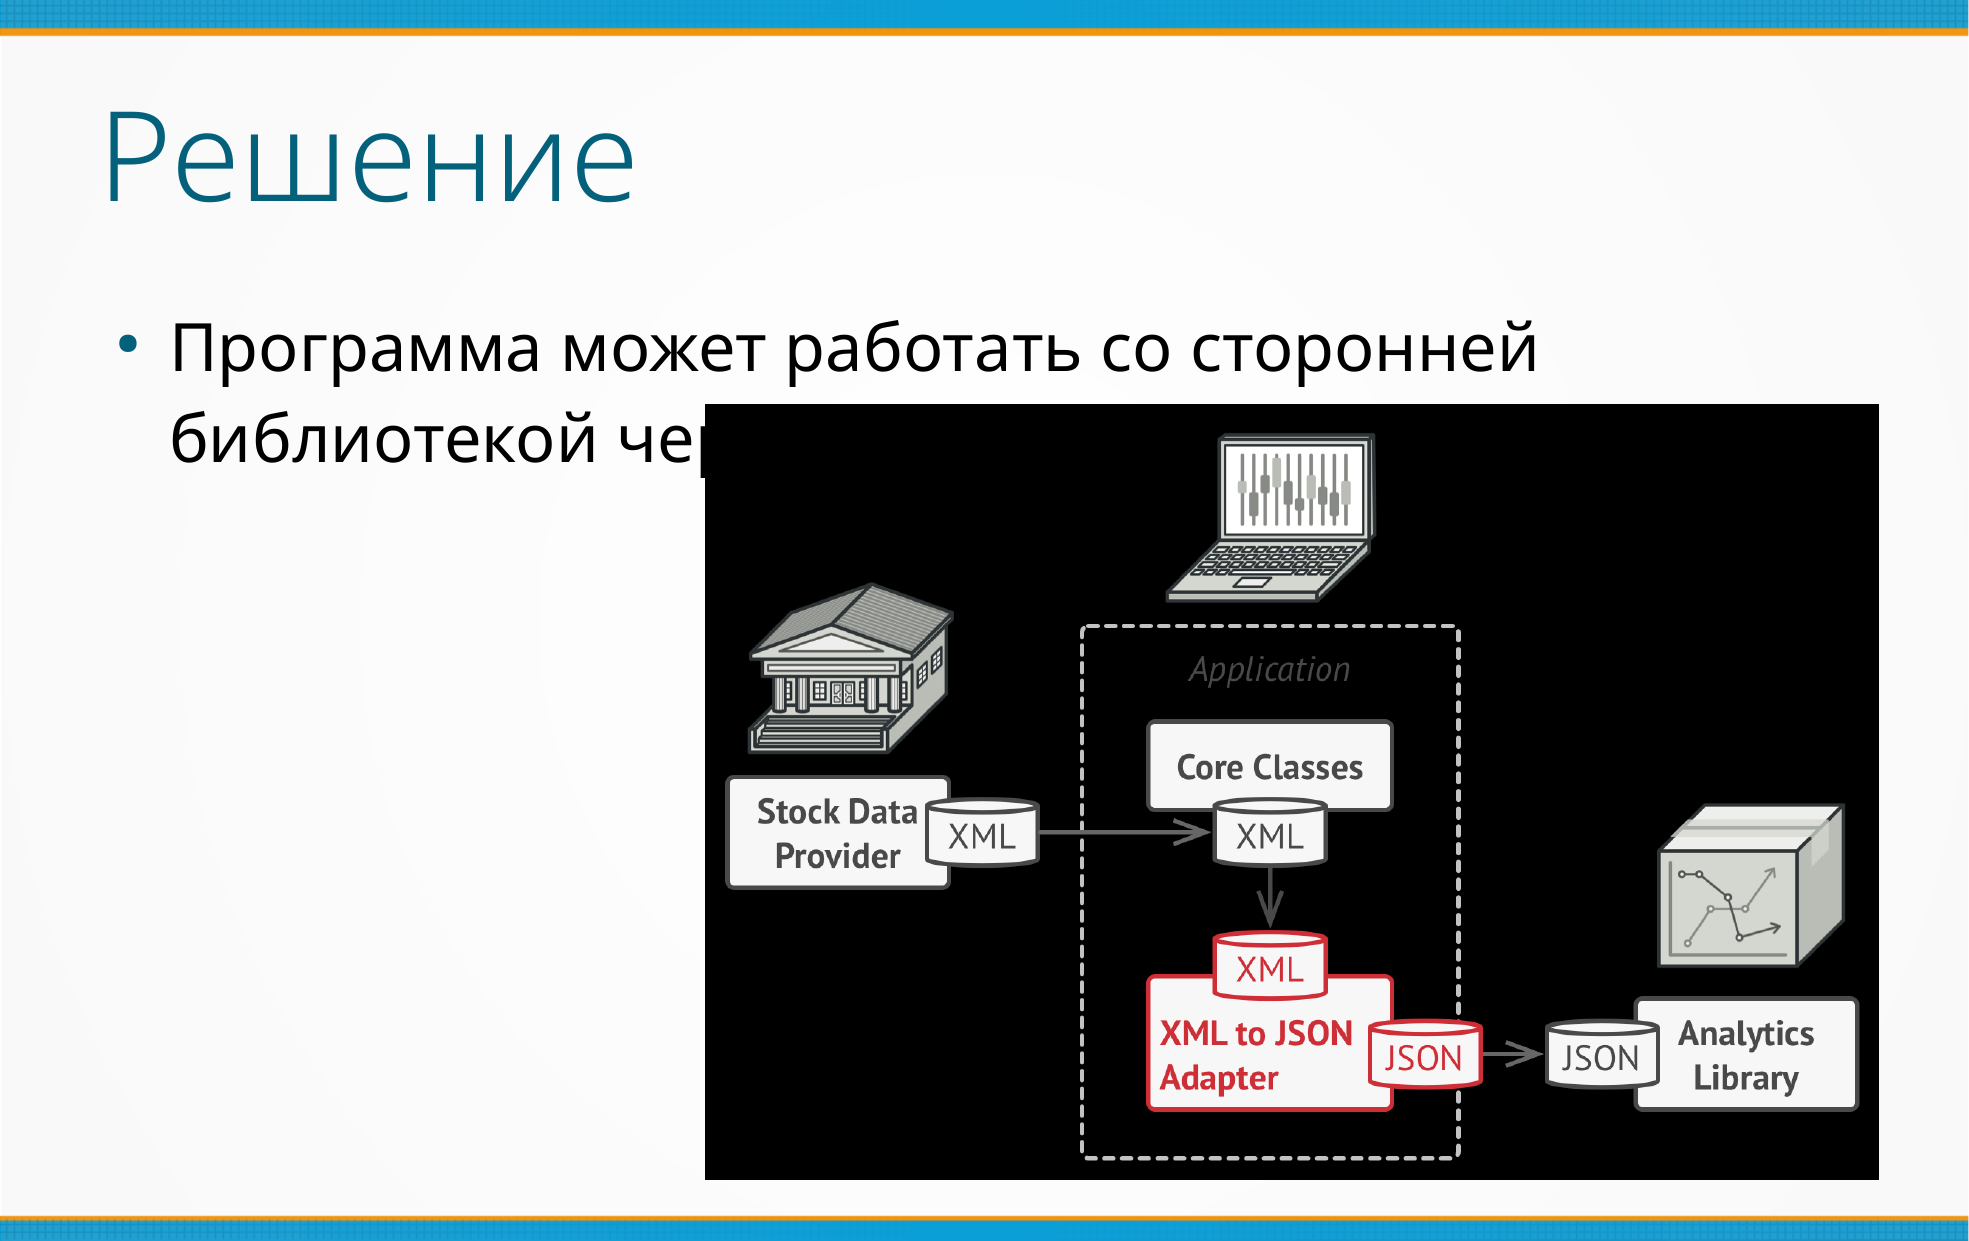

# Решение
Программа может работать со сторонней библиотекой через адаптер.